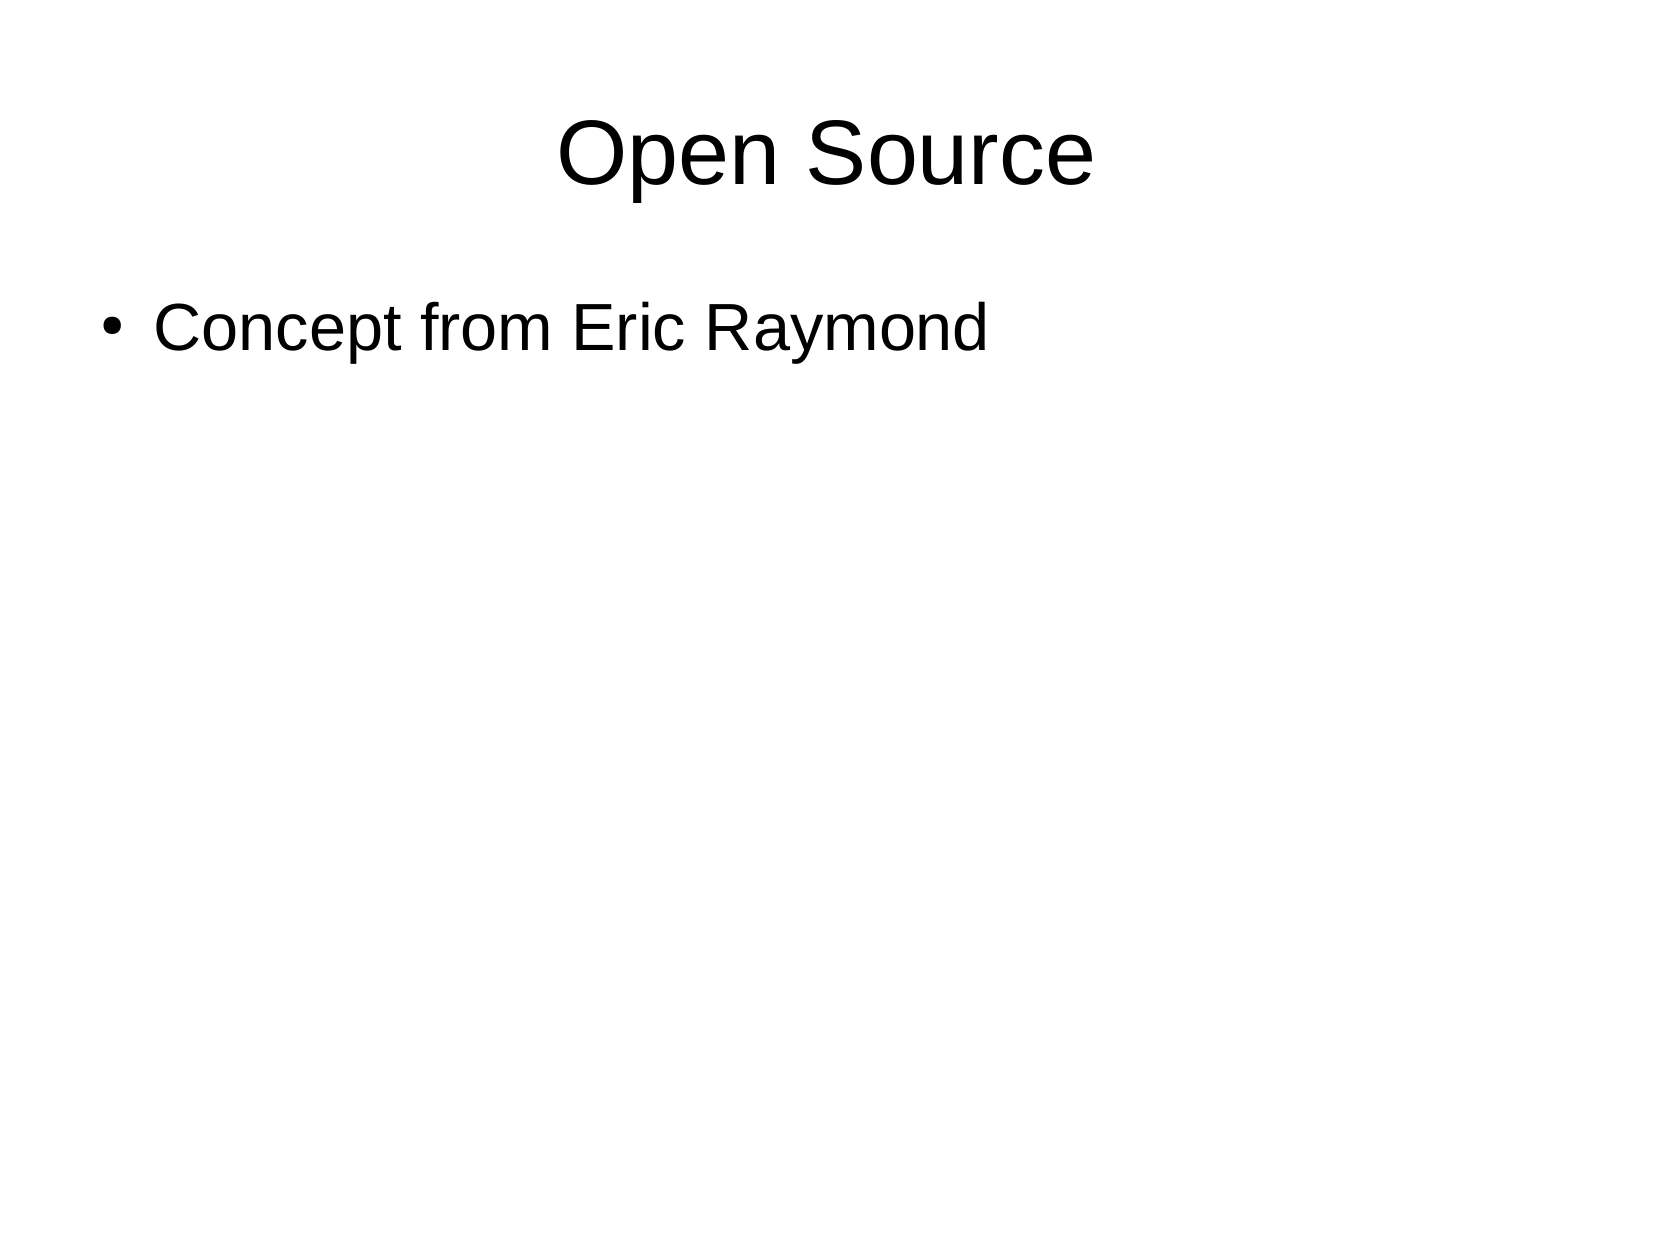

# Open Source
Concept from Eric Raymond